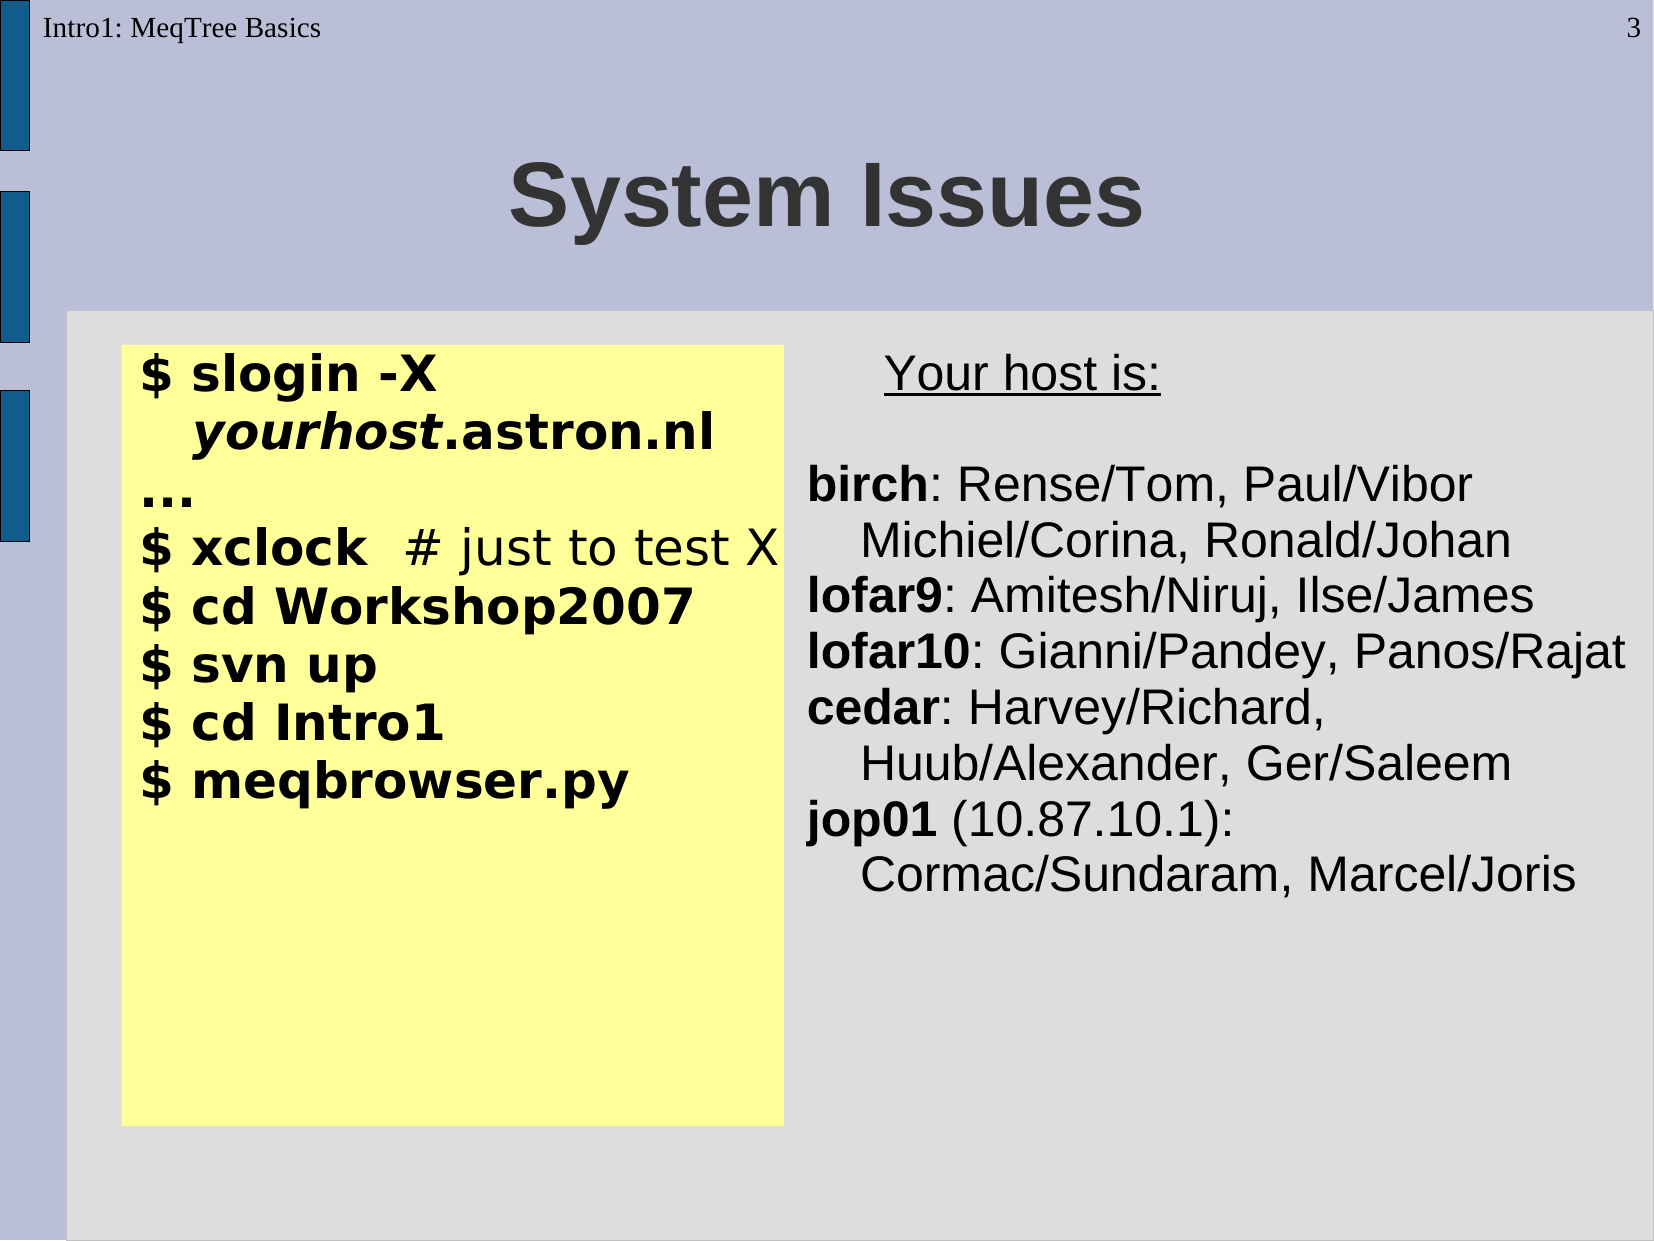

Intro1: MeqTree Basics
3
# System Issues
$ slogin -X yourhost.astron.nl
...
$ xclock # just to test X
$ cd Workshop2007
$ svn up
$ cd Intro1
$ meqbrowser.py
Your host is:
birch: Rense/Tom, Paul/Vibor Michiel/Corina, Ronald/Johan
lofar9: Amitesh/Niruj, Ilse/James
lofar10: Gianni/Pandey, Panos/Rajat
cedar: Harvey/Richard, Huub/Alexander, Ger/Saleem
jop01 (10.87.10.1): Cormac/Sundaram, Marcel/Joris